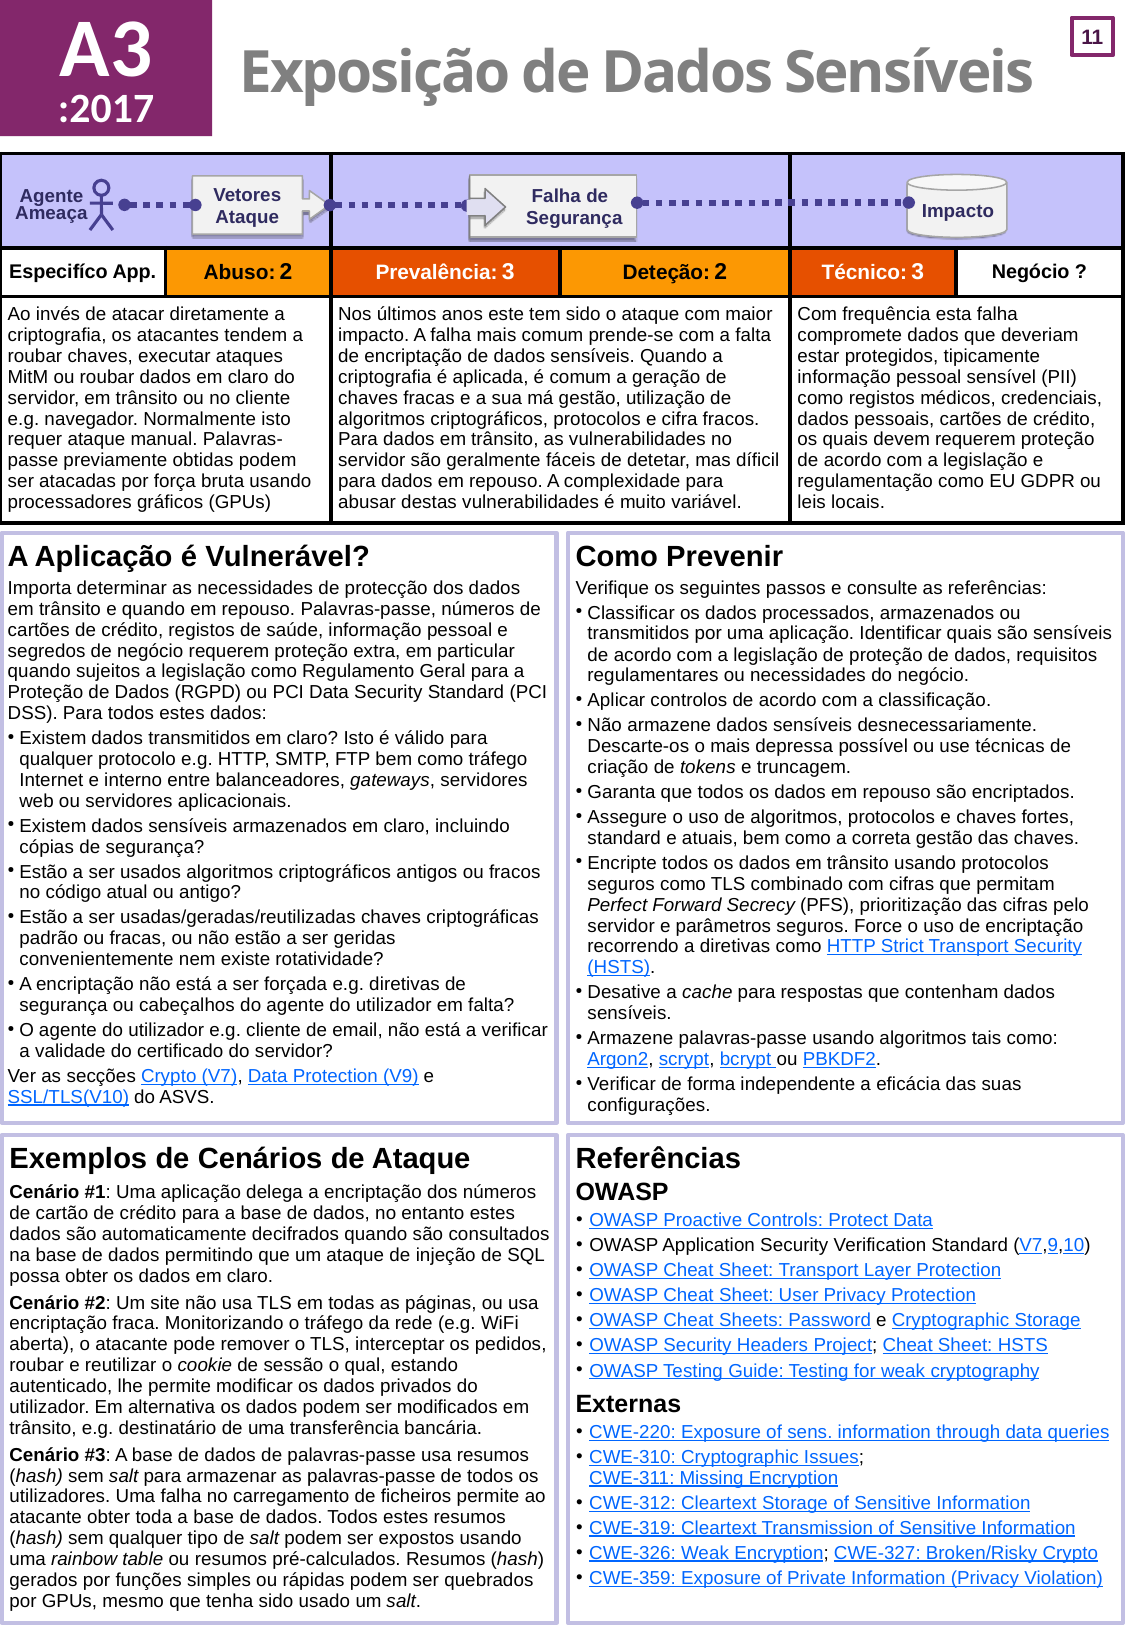

A3
:2017
Exposição de Dados Sensíveis
| | | | | | |
| --- | --- | --- | --- | --- | --- |
| Especifíco App. | Abuso: 2 | Prevalência: 3 | Deteção: 2 | Técnico: 3 | Negócio ? |
| Ao invés de atacar diretamente a criptografia, os atacantes tendem a roubar chaves, executar ataques MitM ou roubar dados em claro do servidor, em trânsito ou no cliente e.g. navegador. Normalmente isto requer ataque manual. Palavras-passe previamente obtidas podem ser atacadas por força bruta usando processadores gráficos (GPUs) | | Nos últimos anos este tem sido o ataque com maior impacto. A falha mais comum prende-se com a falta de encriptação de dados sensíveis. Quando a criptografia é aplicada, é comum a geração de chaves fracas e a sua má gestão, utilização de algoritmos criptográficos, protocolos e cifra fracos. Para dados em trânsito, as vulnerabilidades no servidor são geralmente fáceis de detetar, mas díficil para dados em repouso. A complexidade para abusar destas vulnerabilidades é muito variável. | | Com frequência esta falha compromete dados que deveriam estar protegidos, tipicamente informação pessoal sensível (PII) como registos médicos, credenciais, dados pessoais, cartões de crédito, os quais devem requerem proteção de acordo com a legislação e regulamentação como EU GDPR ou leis locais. | |
| | | | | | |
| --- | --- | --- | --- | --- | --- |
| | | | | | |
| | | | | | |
Impacto
 Falha de
 Segurança
Vetores
Ataque
Agente
Ameaça
Como Prevenir
Verifique os seguintes passos e consulte as referências:
Classificar os dados processados, armazenados ou transmitidos por uma aplicação. Identificar quais são sensíveis de acordo com a legislação de proteção de dados, requisitos regulamentares ou necessidades do negócio.
Aplicar controlos de acordo com a classificação.
Não armazene dados sensíveis desnecessariamente. Descarte-os o mais depressa possível ou use técnicas de criação de tokens e truncagem.
Garanta que todos os dados em repouso são encriptados.
Assegure o uso de algoritmos, protocolos e chaves fortes, standard e atuais, bem como a correta gestão das chaves.
Encripte todos os dados em trânsito usando protocolos seguros como TLS combinado com cifras que permitam Perfect Forward Secrecy (PFS), prioritização das cifras pelo servidor e parâmetros seguros. Force o uso de encriptação recorrendo a diretivas como HTTP Strict Transport Security (HSTS).
Desative a cache para respostas que contenham dados sensíveis.
Armazene palavras-passe usando algoritmos tais como: Argon2, scrypt, bcrypt ou PBKDF2.
Verificar de forma independente a eficácia das suas configurações.
A Aplicação é Vulnerável?
Importa determinar as necessidades de protecção dos dados em trânsito e quando em repouso. Palavras-passe, números de cartões de crédito, registos de saúde, informação pessoal e segredos de negócio requerem proteção extra, em particular quando sujeitos a legislação como Regulamento Geral para a Proteção de Dados (RGPD) ou PCI Data Security Standard (PCI DSS). Para todos estes dados:
Existem dados transmitidos em claro? Isto é válido para qualquer protocolo e.g. HTTP, SMTP, FTP bem como tráfego Internet e interno entre balanceadores, gateways, servidores web ou servidores aplicacionais.
Existem dados sensíveis armazenados em claro, incluindo cópias de segurança?
Estão a ser usados algoritmos criptográficos antigos ou fracos no código atual ou antigo?
Estão a ser usadas/geradas/reutilizadas chaves criptográficas padrão ou fracas, ou não estão a ser geridas convenientemente nem existe rotatividade?
A encriptação não está a ser forçada e.g. diretivas de segurança ou cabeçalhos do agente do utilizador em falta?
O agente do utilizador e.g. cliente de email, não está a verificar a validade do certificado do servidor?
Ver as secções Crypto (V7), Data Protection (V9) e SSL/TLS(V10) do ASVS.
Exemplos de Cenários de Ataque
Cenário #1: Uma aplicação delega a encriptação dos números de cartão de crédito para a base de dados, no entanto estes dados são automaticamente decifrados quando são consultados na base de dados permitindo que um ataque de injeção de SQL possa obter os dados em claro.
Cenário #2: Um site não usa TLS em todas as páginas, ou usa encriptação fraca. Monitorizando o tráfego da rede (e.g. WiFi aberta), o atacante pode remover o TLS, interceptar os pedidos, roubar e reutilizar o cookie de sessão o qual, estando autenticado, lhe permite modificar os dados privados do utilizador. Em alternativa os dados podem ser modificados em trânsito, e.g. destinatário de uma transferência bancária.
Cenário #3: A base de dados de palavras-passe usa resumos (hash) sem salt para armazenar as palavras-passe de todos os utilizadores. Uma falha no carregamento de ficheiros permite ao atacante obter toda a base de dados. Todos estes resumos (hash) sem qualquer tipo de salt podem ser expostos usando uma rainbow table ou resumos pré-calculados. Resumos (hash) gerados por funções simples ou rápidas podem ser quebrados por GPUs, mesmo que tenha sido usado um salt.
Referências
OWASP
OWASP Proactive Controls: Protect Data
OWASP Application Security Verification Standard (V7,9,10)
OWASP Cheat Sheet: Transport Layer Protection
OWASP Cheat Sheet: User Privacy Protection
OWASP Cheat Sheets: Password e Cryptographic Storage
OWASP Security Headers Project; Cheat Sheet: HSTS
OWASP Testing Guide: Testing for weak cryptography
Externas
CWE-220: Exposure of sens. information through data queries
CWE-310: Cryptographic Issues; CWE-311: Missing Encryption
CWE-312: Cleartext Storage of Sensitive Information
CWE-319: Cleartext Transmission of Sensitive Information
CWE-326: Weak Encryption; CWE-327: Broken/Risky Crypto
CWE-359: Exposure of Private Information (Privacy Violation)